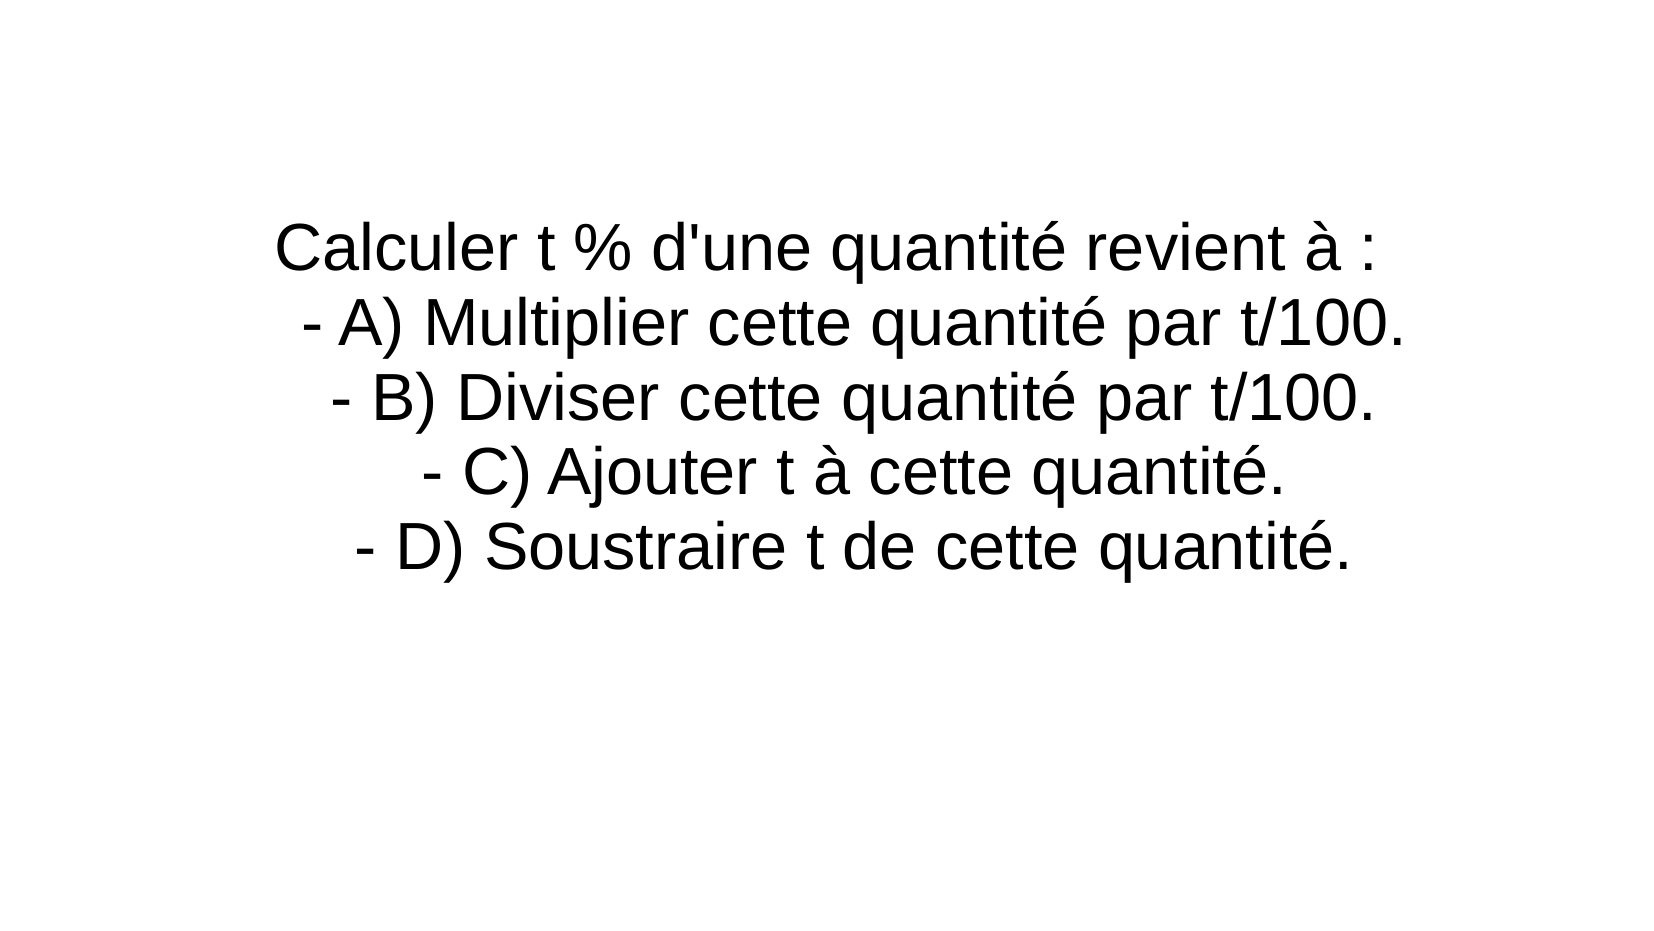

# Calculer t % d'une quantité revient à :
 - A) Multiplier cette quantité par t/100.
 - B) Diviser cette quantité par t/100.
 - C) Ajouter t à cette quantité.
 - D) Soustraire t de cette quantité.